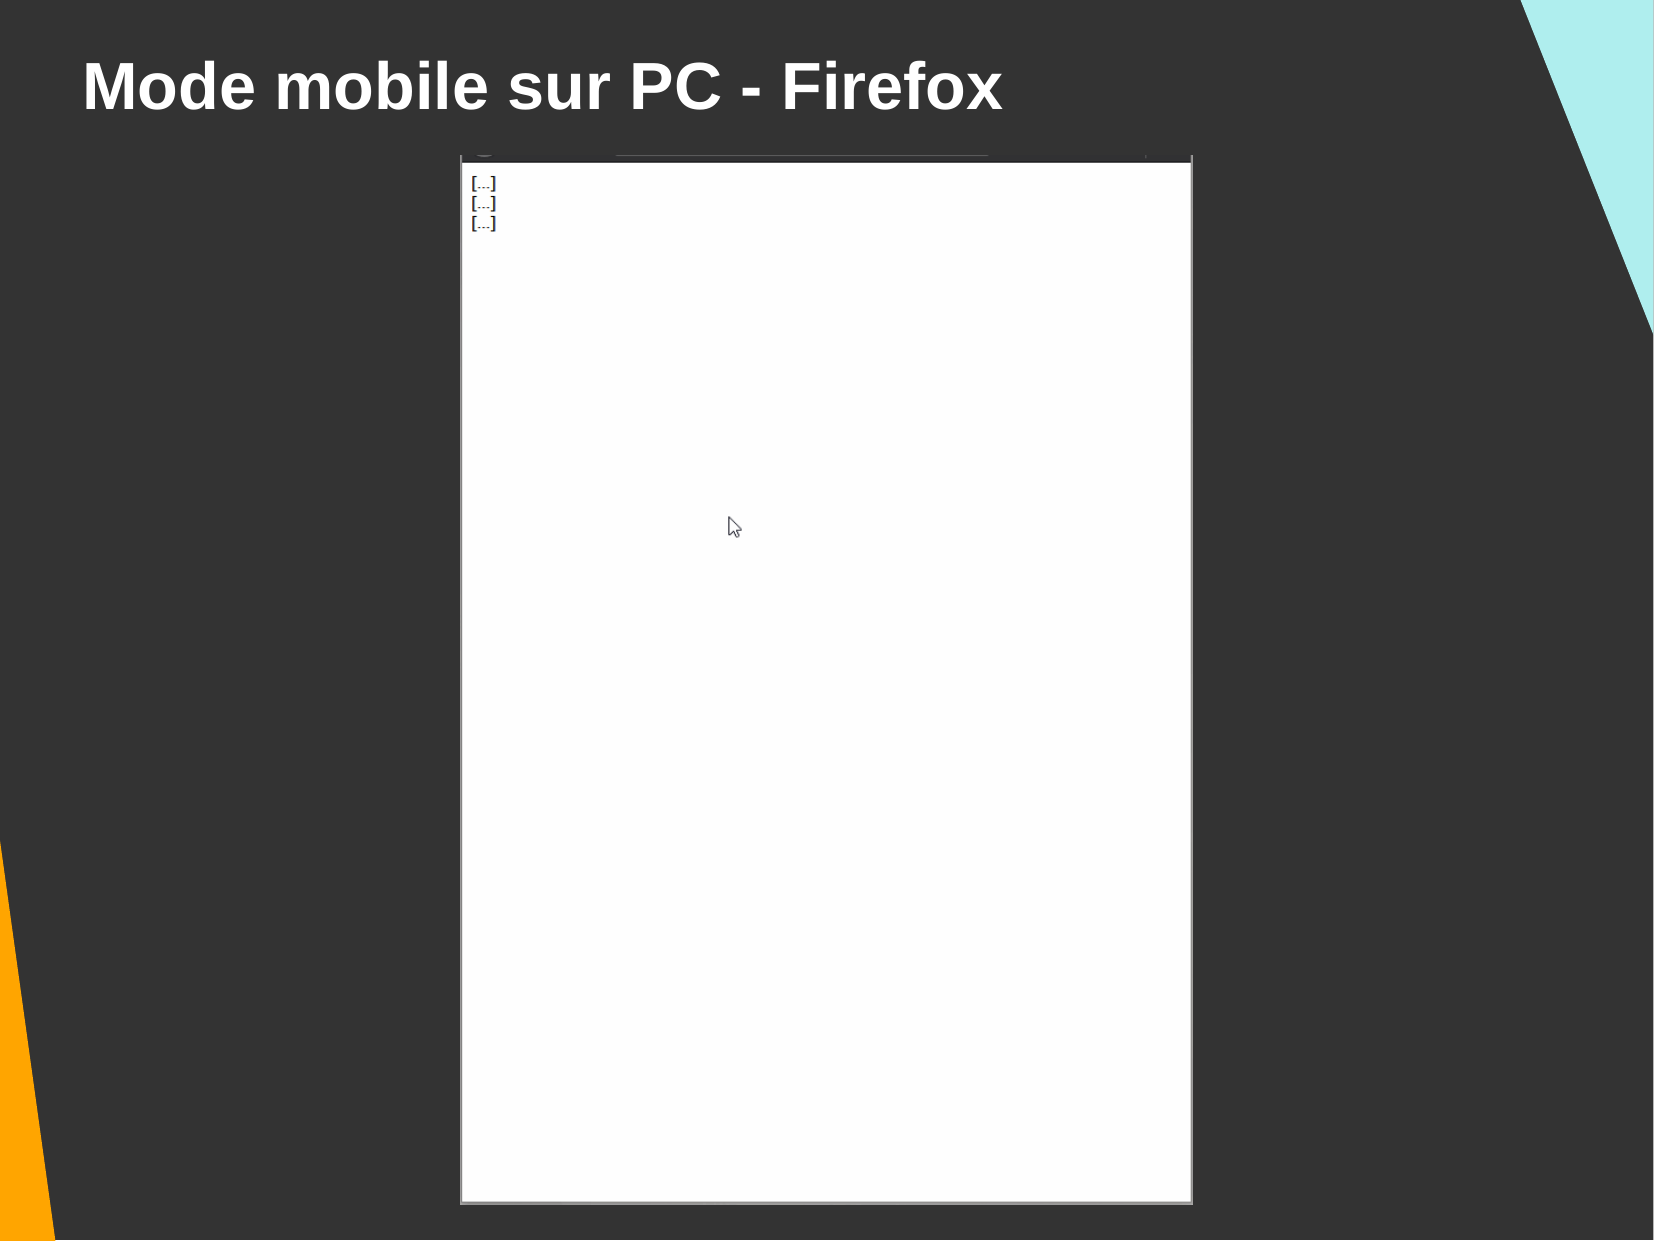

# Mode mobile sur PC - Firefox